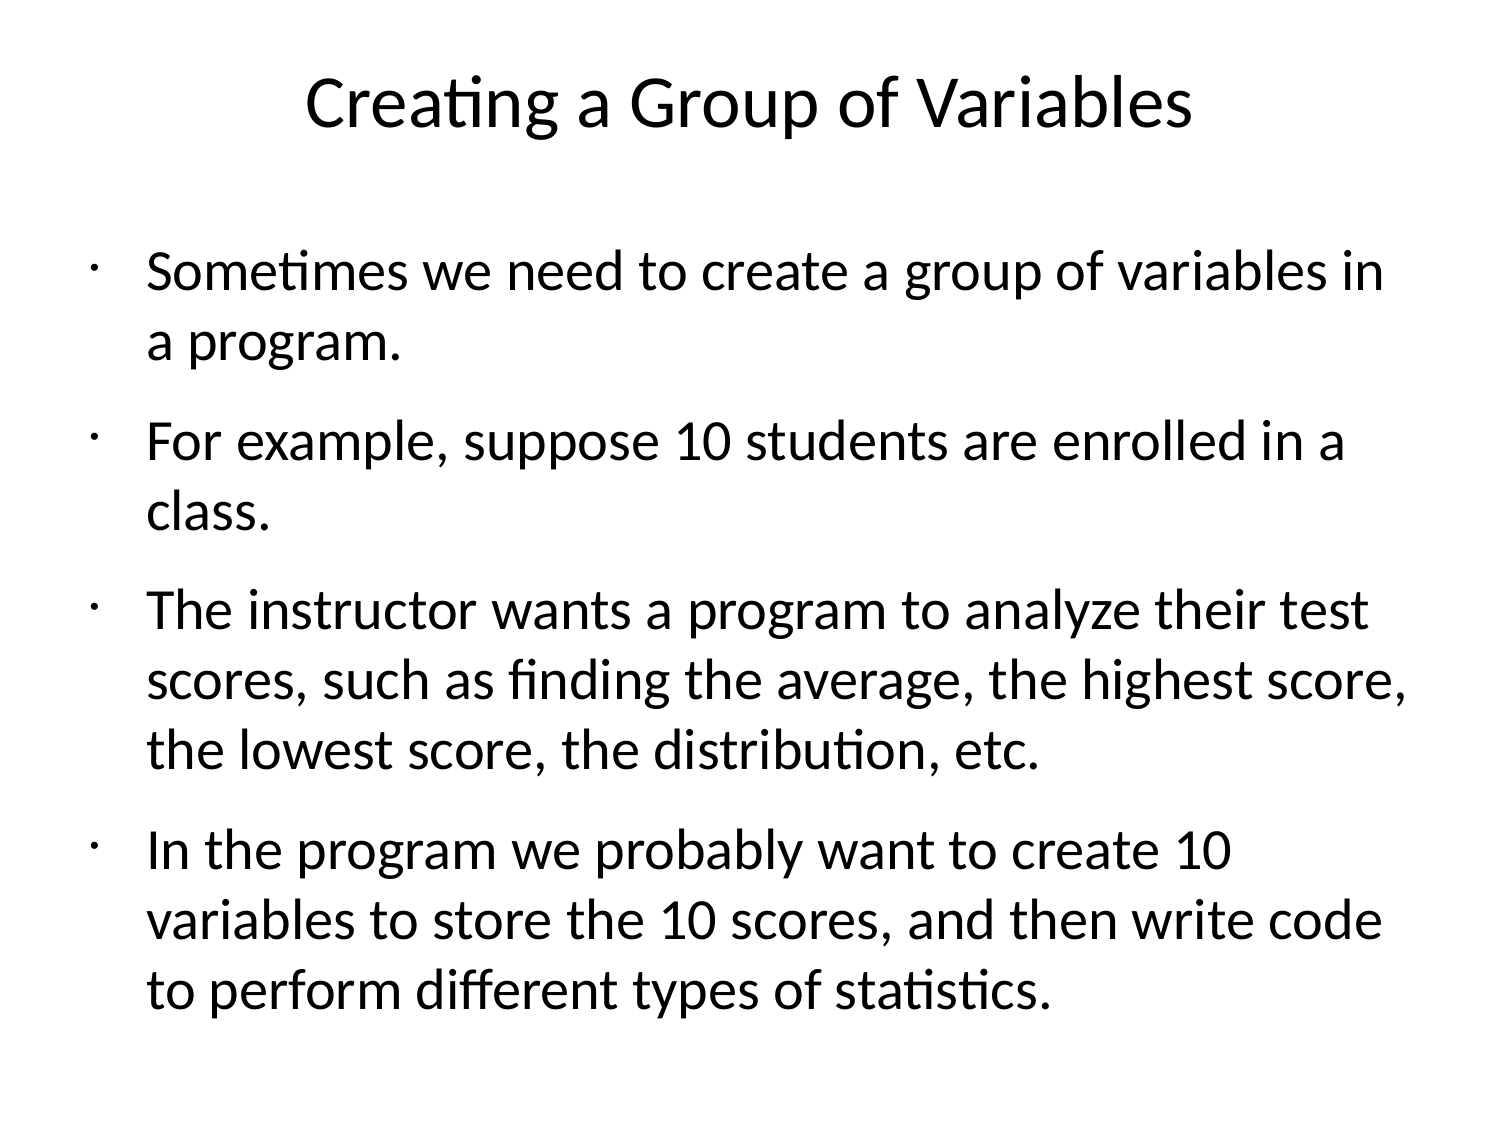

# Creating a Group of Variables
Sometimes we need to create a group of variables in a program.
For example, suppose 10 students are enrolled in a class.
The instructor wants a program to analyze their test scores, such as finding the average, the highest score, the lowest score, the distribution, etc.
In the program we probably want to create 10 variables to store the 10 scores, and then write code to perform different types of statistics.